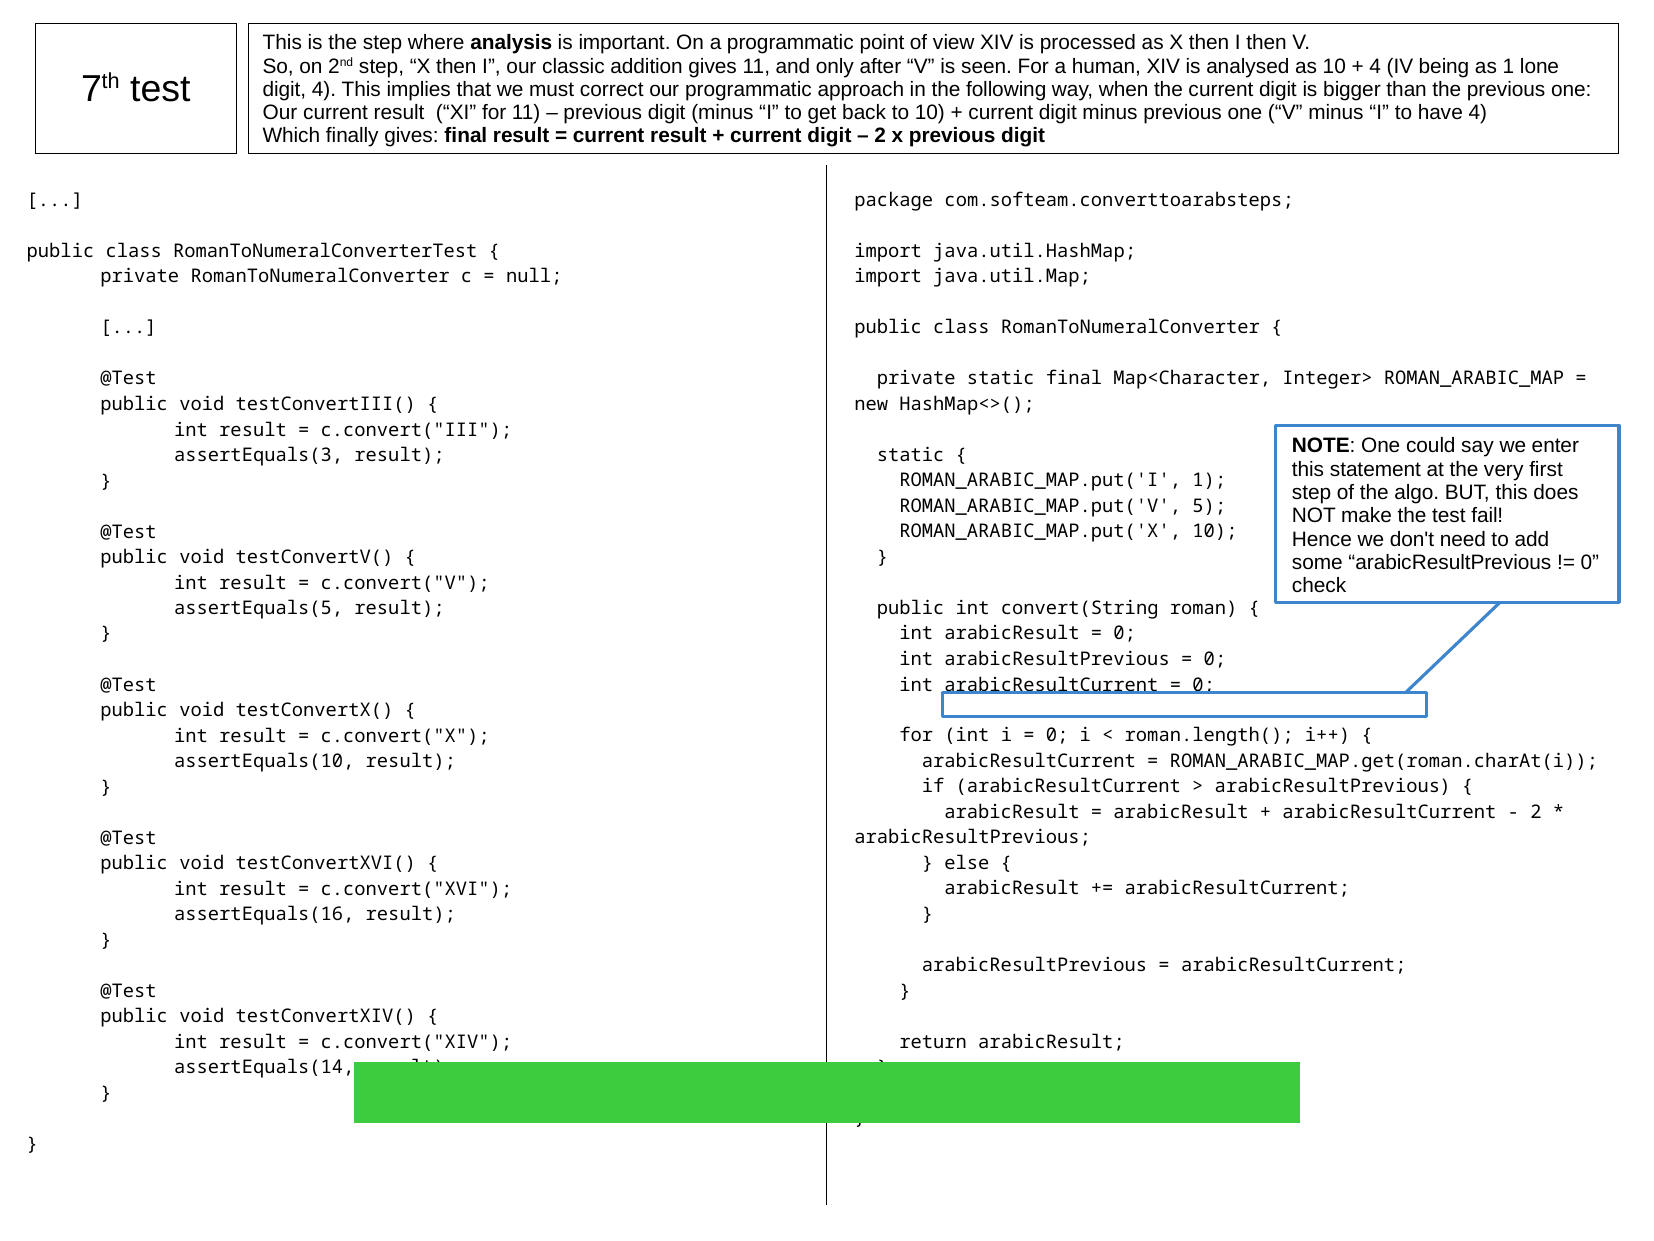

7th test
This is the step where analysis is important. On a programmatic point of view XIV is processed as X then I then V.
So, on 2nd step, “X then I”, our classic addition gives 11, and only after “V” is seen. For a human, XIV is analysed as 10 + 4 (IV being as 1 lone digit, 4). This implies that we must correct our programmatic approach in the following way, when the current digit is bigger than the previous one:
Our current result (“XI” for 11) – previous digit (minus “I” to get back to 10) + current digit minus previous one (“V” minus “I” to have 4)
Which finally gives: final result = current result + current digit – 2 x previous digit
package com.softeam.converttoarabsteps;
import java.util.HashMap;
import java.util.Map;
public class RomanToNumeralConverter {
 private static final Map<Character, Integer> ROMAN_ARABIC_MAP = new HashMap<>();
 static {
 ROMAN_ARABIC_MAP.put('I', 1);
 ROMAN_ARABIC_MAP.put('V', 5);
 ROMAN_ARABIC_MAP.put('X', 10);
 }
 public int convert(String roman) {
 int arabicResult = 0;
 int arabicResultPrevious = 0;
 int arabicResultCurrent = 0;
 for (int i = 0; i < roman.length(); i++) {
 arabicResultCurrent = ROMAN_ARABIC_MAP.get(roman.charAt(i));
 if (arabicResultCurrent > arabicResultPrevious) {
 arabicResult = arabicResult + arabicResultCurrent - 2 * arabicResultPrevious;
 } else {
 arabicResult += arabicResultCurrent;
 }
 arabicResultPrevious = arabicResultCurrent;
 }
 return arabicResult;
 }
}
[...]
public class RomanToNumeralConverterTest {
	private RomanToNumeralConverter c = null;
	[...]
	@Test
	public void testConvertIII() {
		int result = c.convert("III");
		assertEquals(3, result);
	}
	@Test
	public void testConvertV() {
		int result = c.convert("V");
		assertEquals(5, result);
	}
	@Test
	public void testConvertX() {
		int result = c.convert("X");
		assertEquals(10, result);
	}
	@Test
	public void testConvertXVI() {
		int result = c.convert("XVI");
		assertEquals(16, result);
	}
	@Test
	public void testConvertXIV() {
		int result = c.convert("XIV");
		assertEquals(14, result);
	}
}
NOTE: One could say we enter this statement at the very first step of the algo. BUT, this does NOT make the test fail!
Hence we don't need to add some “arabicResultPrevious != 0” check